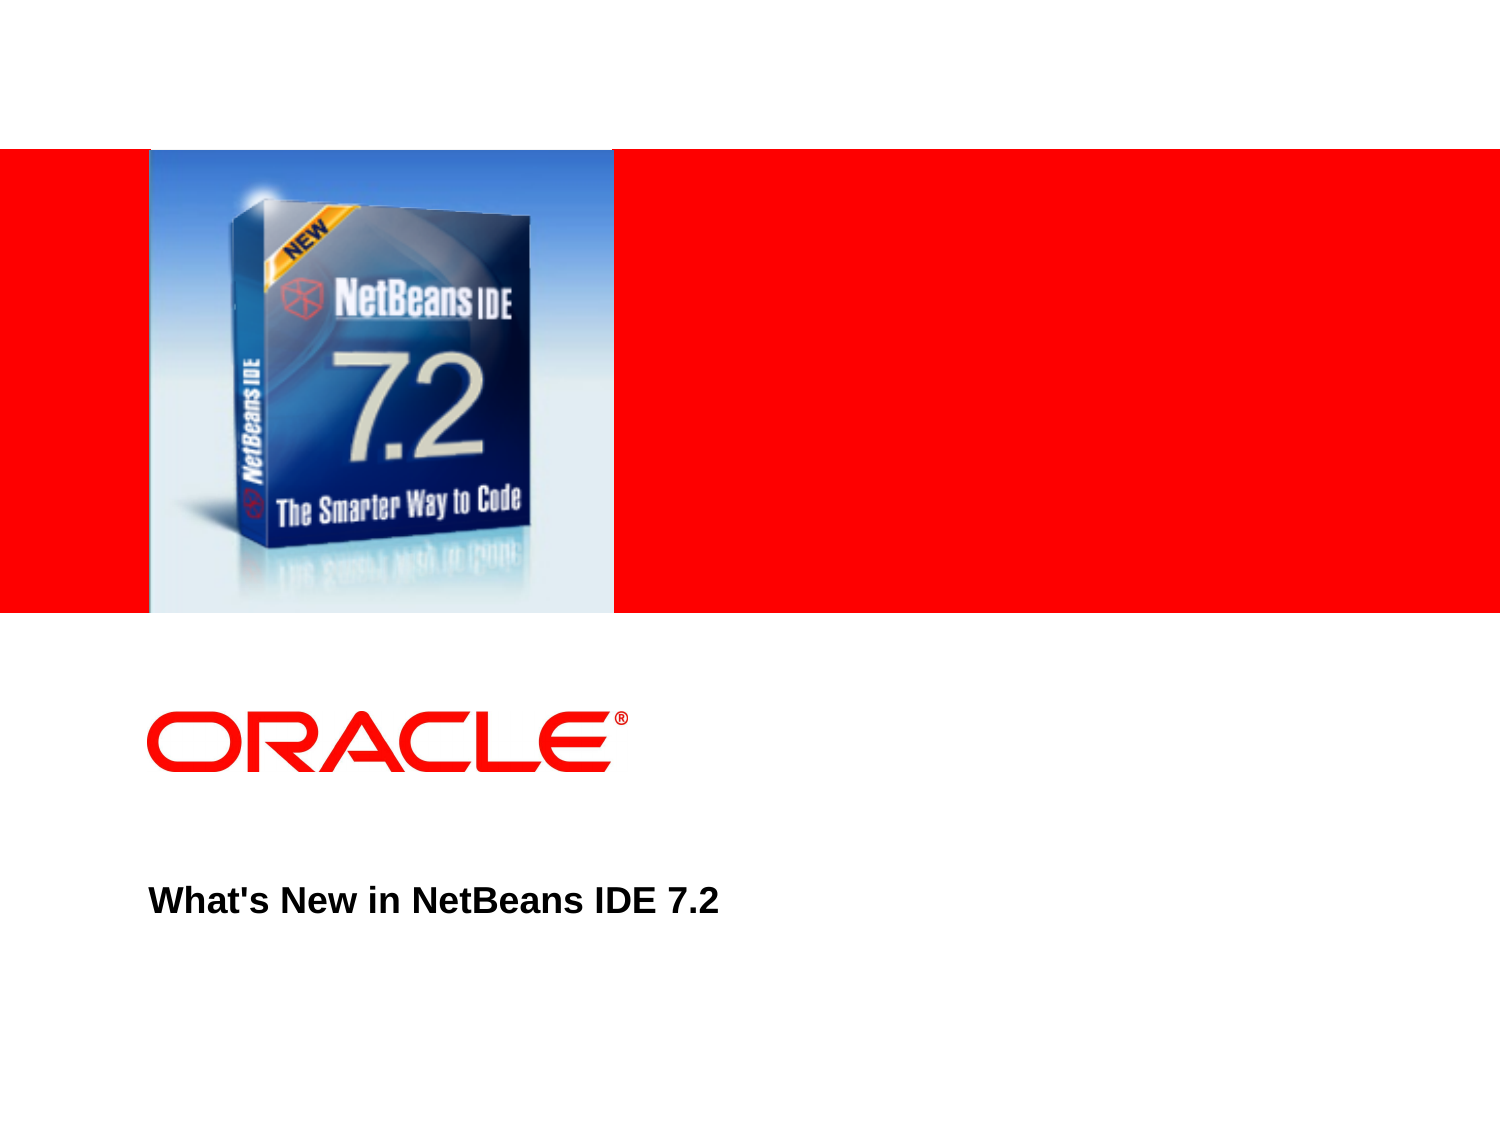

# What's New in NetBeans IDE 7.2